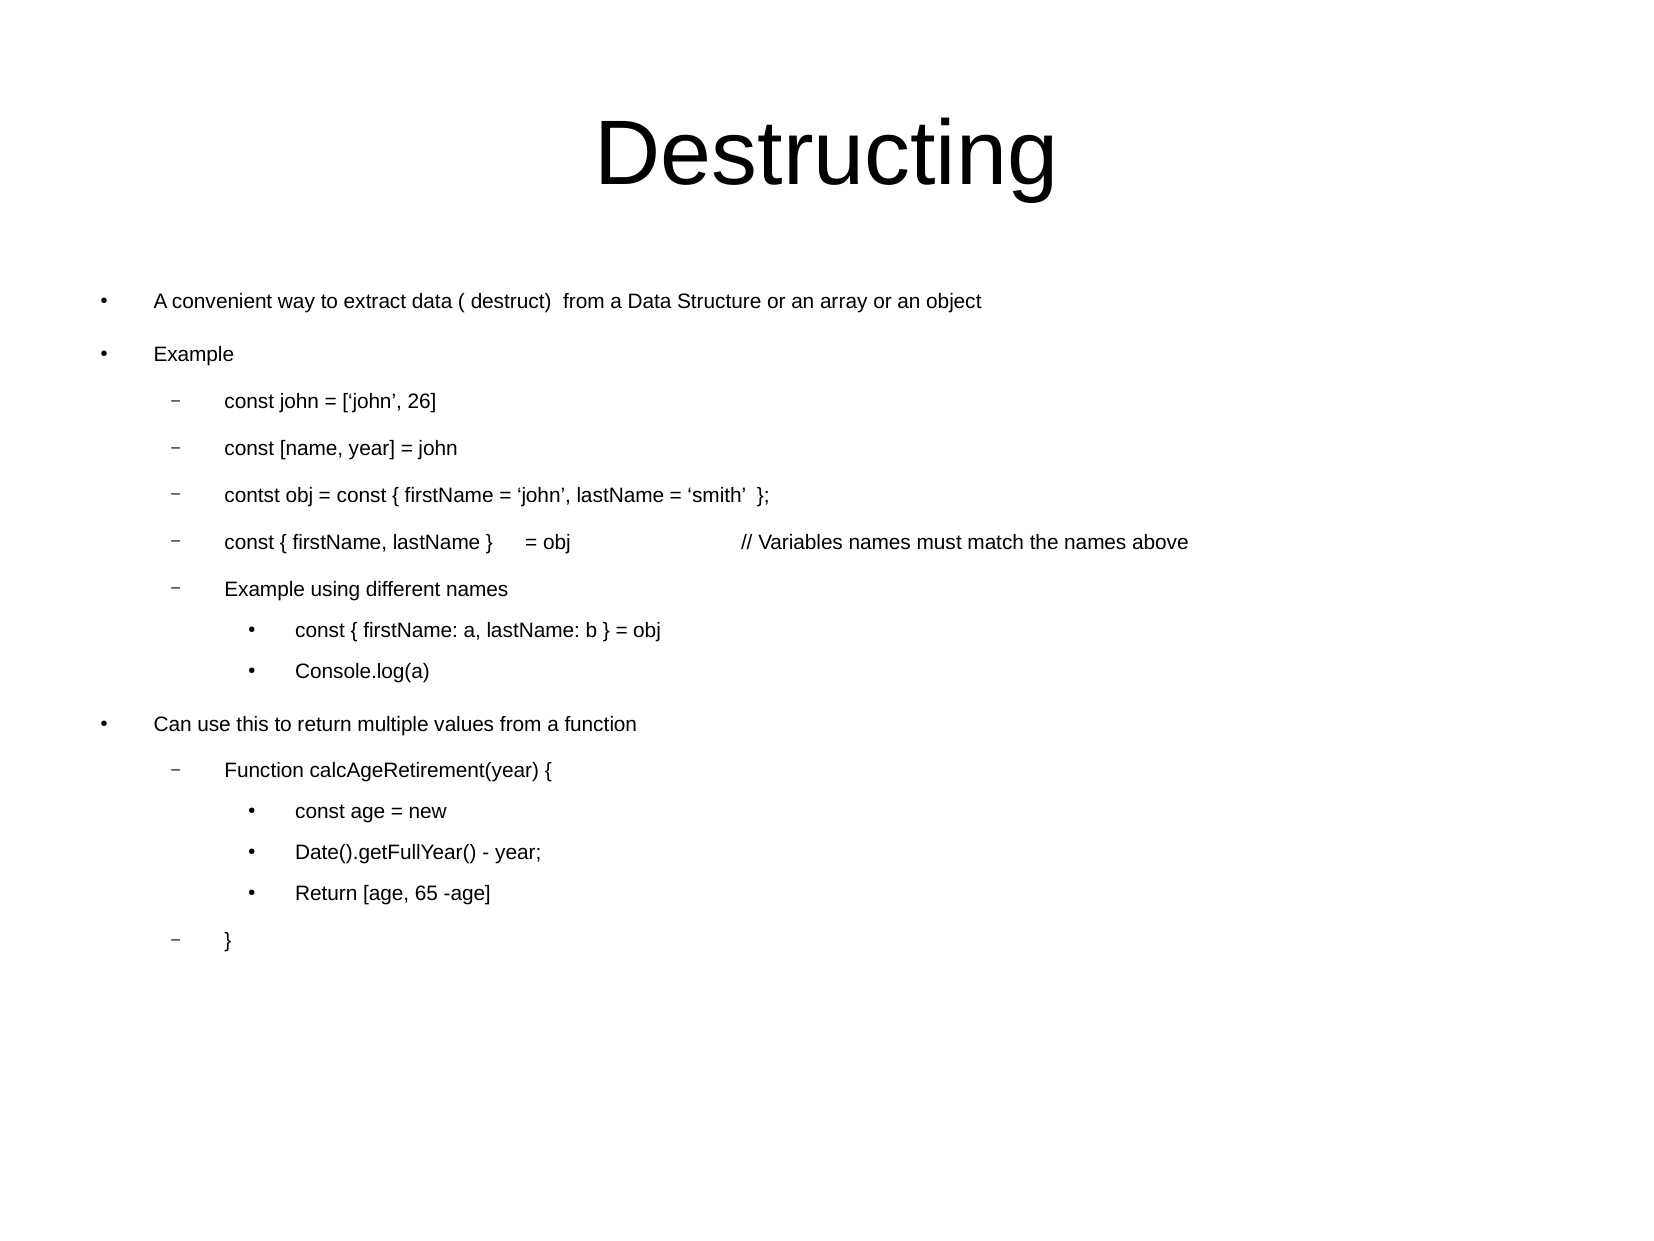

# Destructing
A convenient way to extract data ( destruct) from a Data Structure or an array or an object
Example
const john = [‘john’, 26]
const [name, year] = john
contst obj = const { firstName = ‘john’, lastName = ‘smith’ };
const { firstName, lastName } 	 = obj			// Variables names must match the names above
Example using different names
const { firstName: a, lastName: b } = obj
Console.log(a)
Can use this to return multiple values from a function
Function calcAgeRetirement(year) {
const age = new
Date().getFullYear() - year;
Return [age, 65 -age]
}